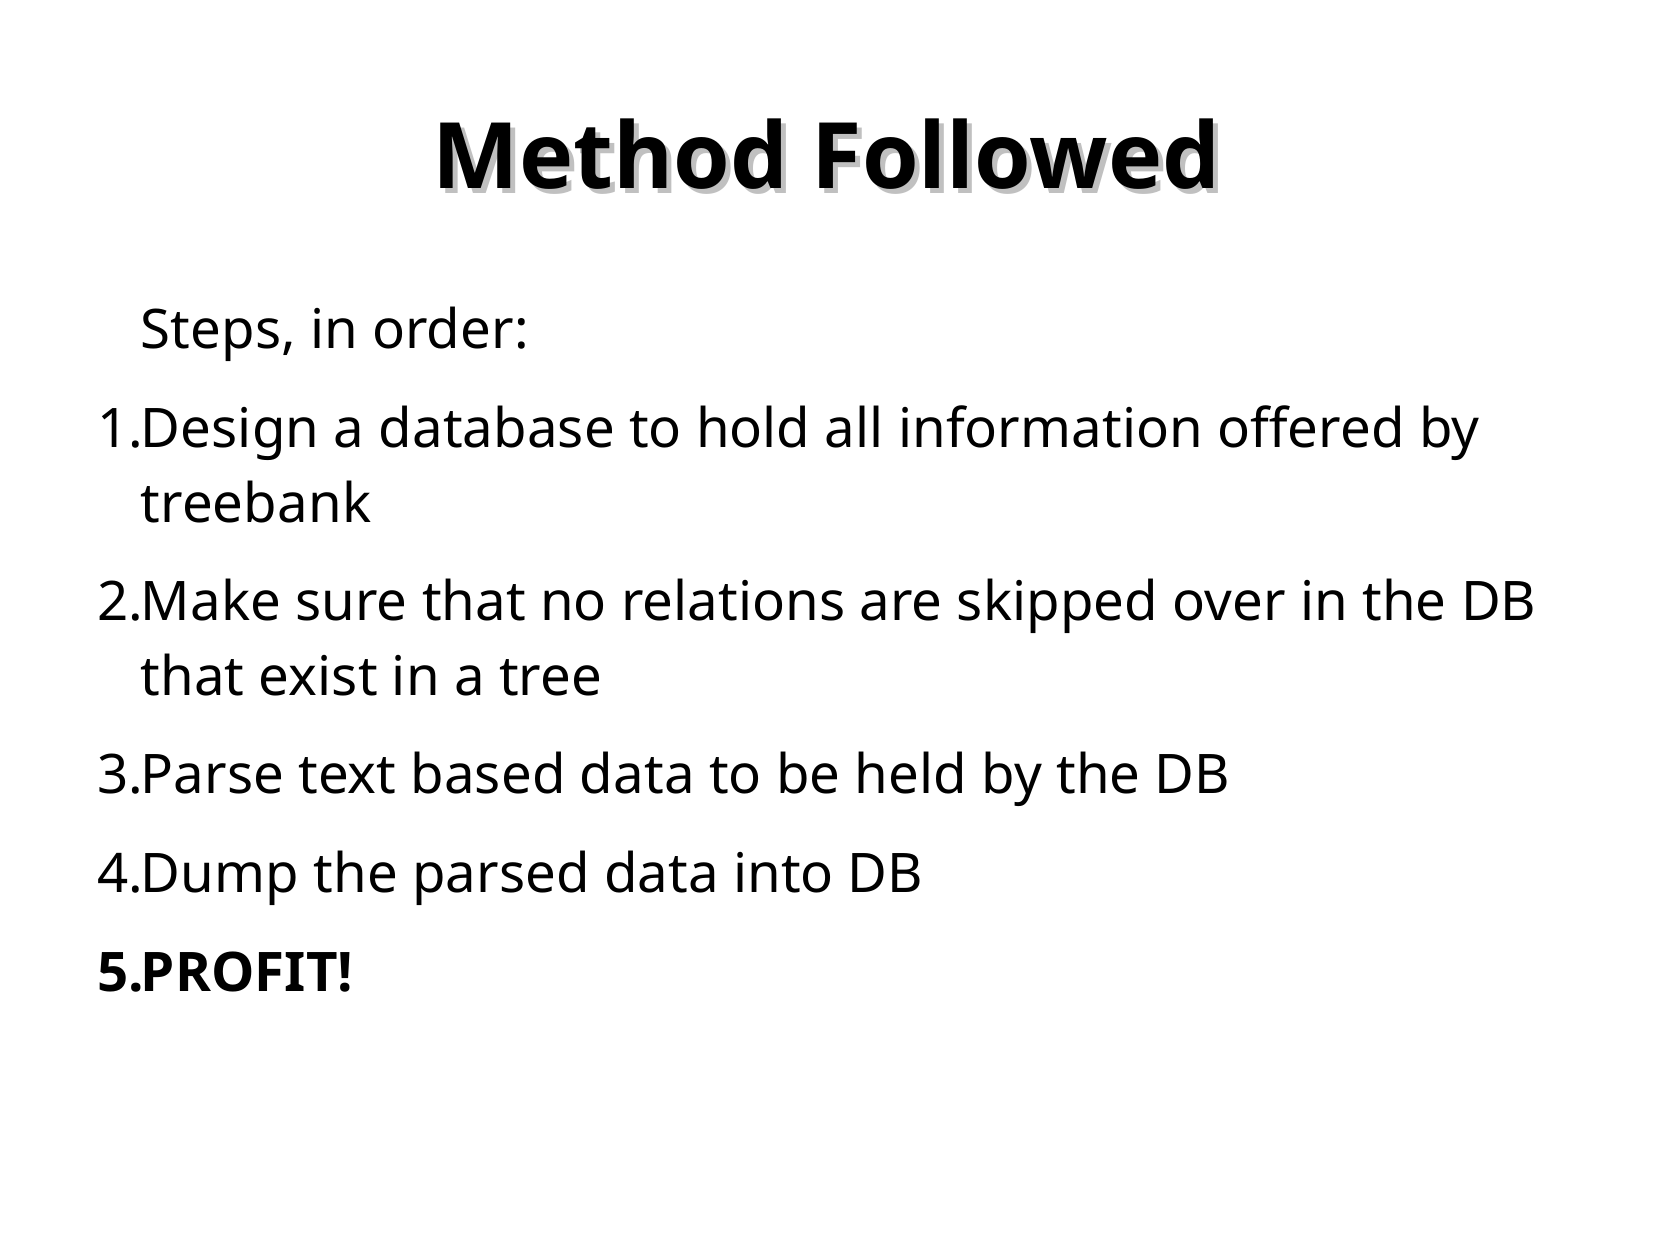

# Method Followed
Steps, in order:
Design a database to hold all information offered by treebank
Make sure that no relations are skipped over in the DB that exist in a tree
Parse text based data to be held by the DB
Dump the parsed data into DB
PROFIT!